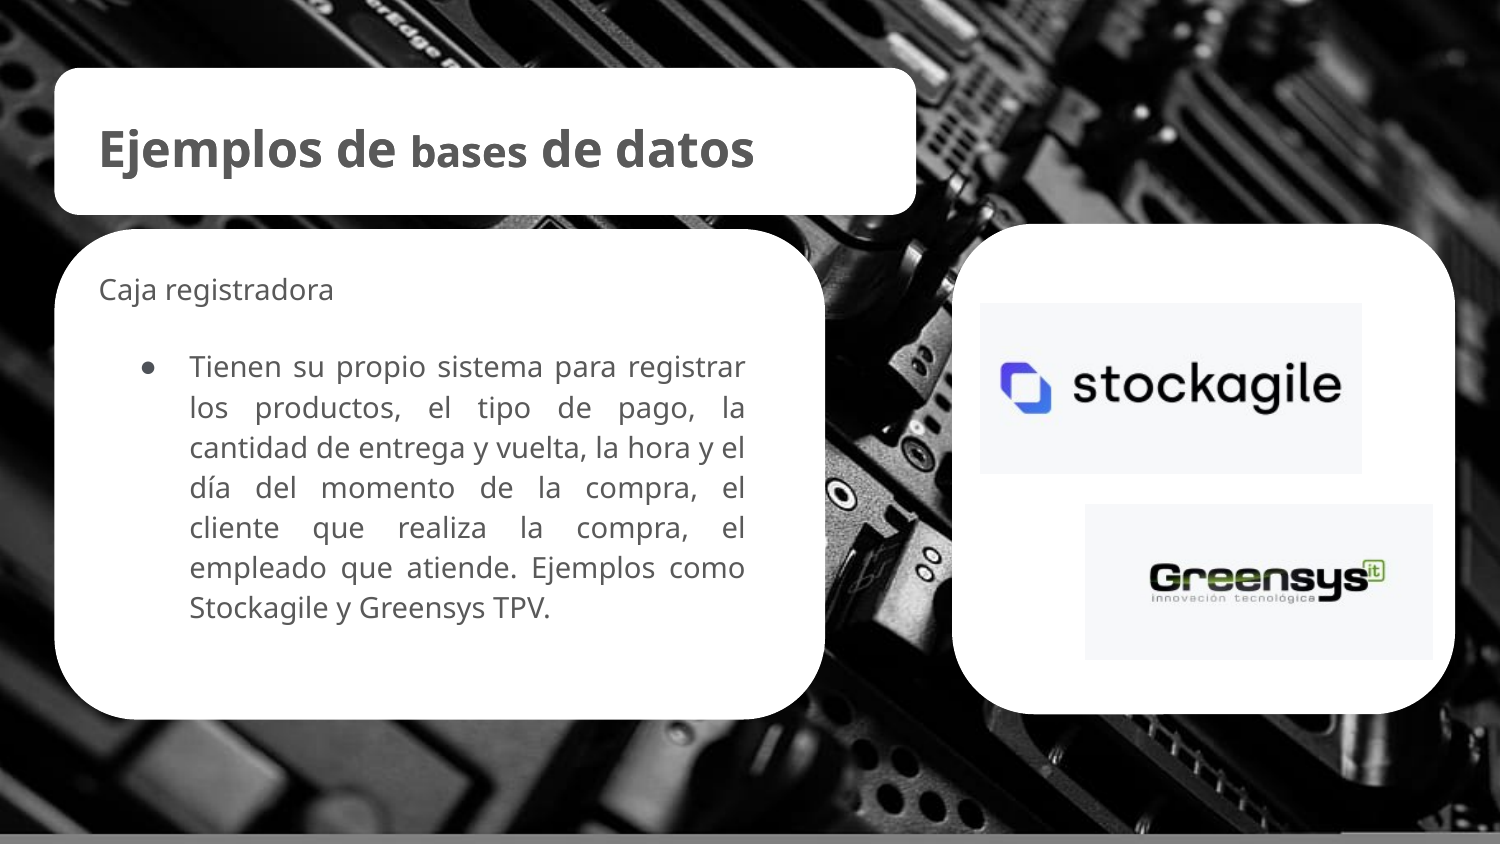

Ejemplos de bases de datos
Ejemplos de bases de datos
Caja registradora
Tienen su propio sistema para registrar los productos, el tipo de pago, la cantidad de entrega y vuelta, la hora y el día del momento de la compra, el cliente que realiza la compra, el empleado que atiende. Ejemplos como Stockagile y Greensys TPV.